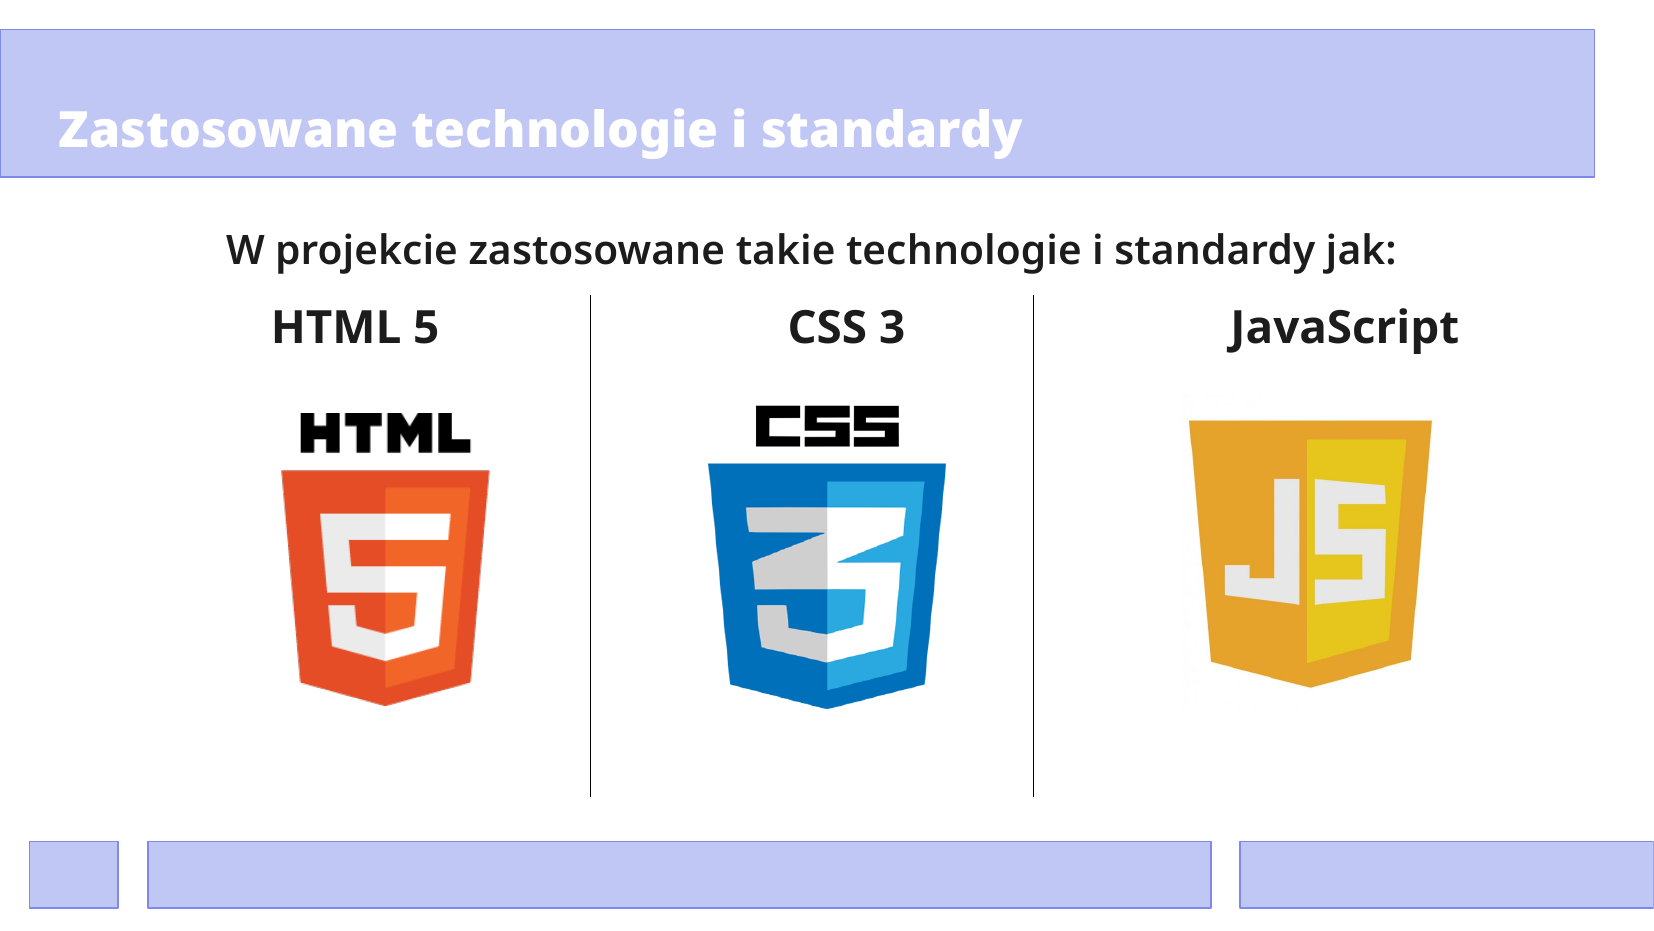

# Zastosowane technologie i standardy
W projekcie zastosowane takie technologie i standardy jak:
HTML 5					CSS 3					JavaScript